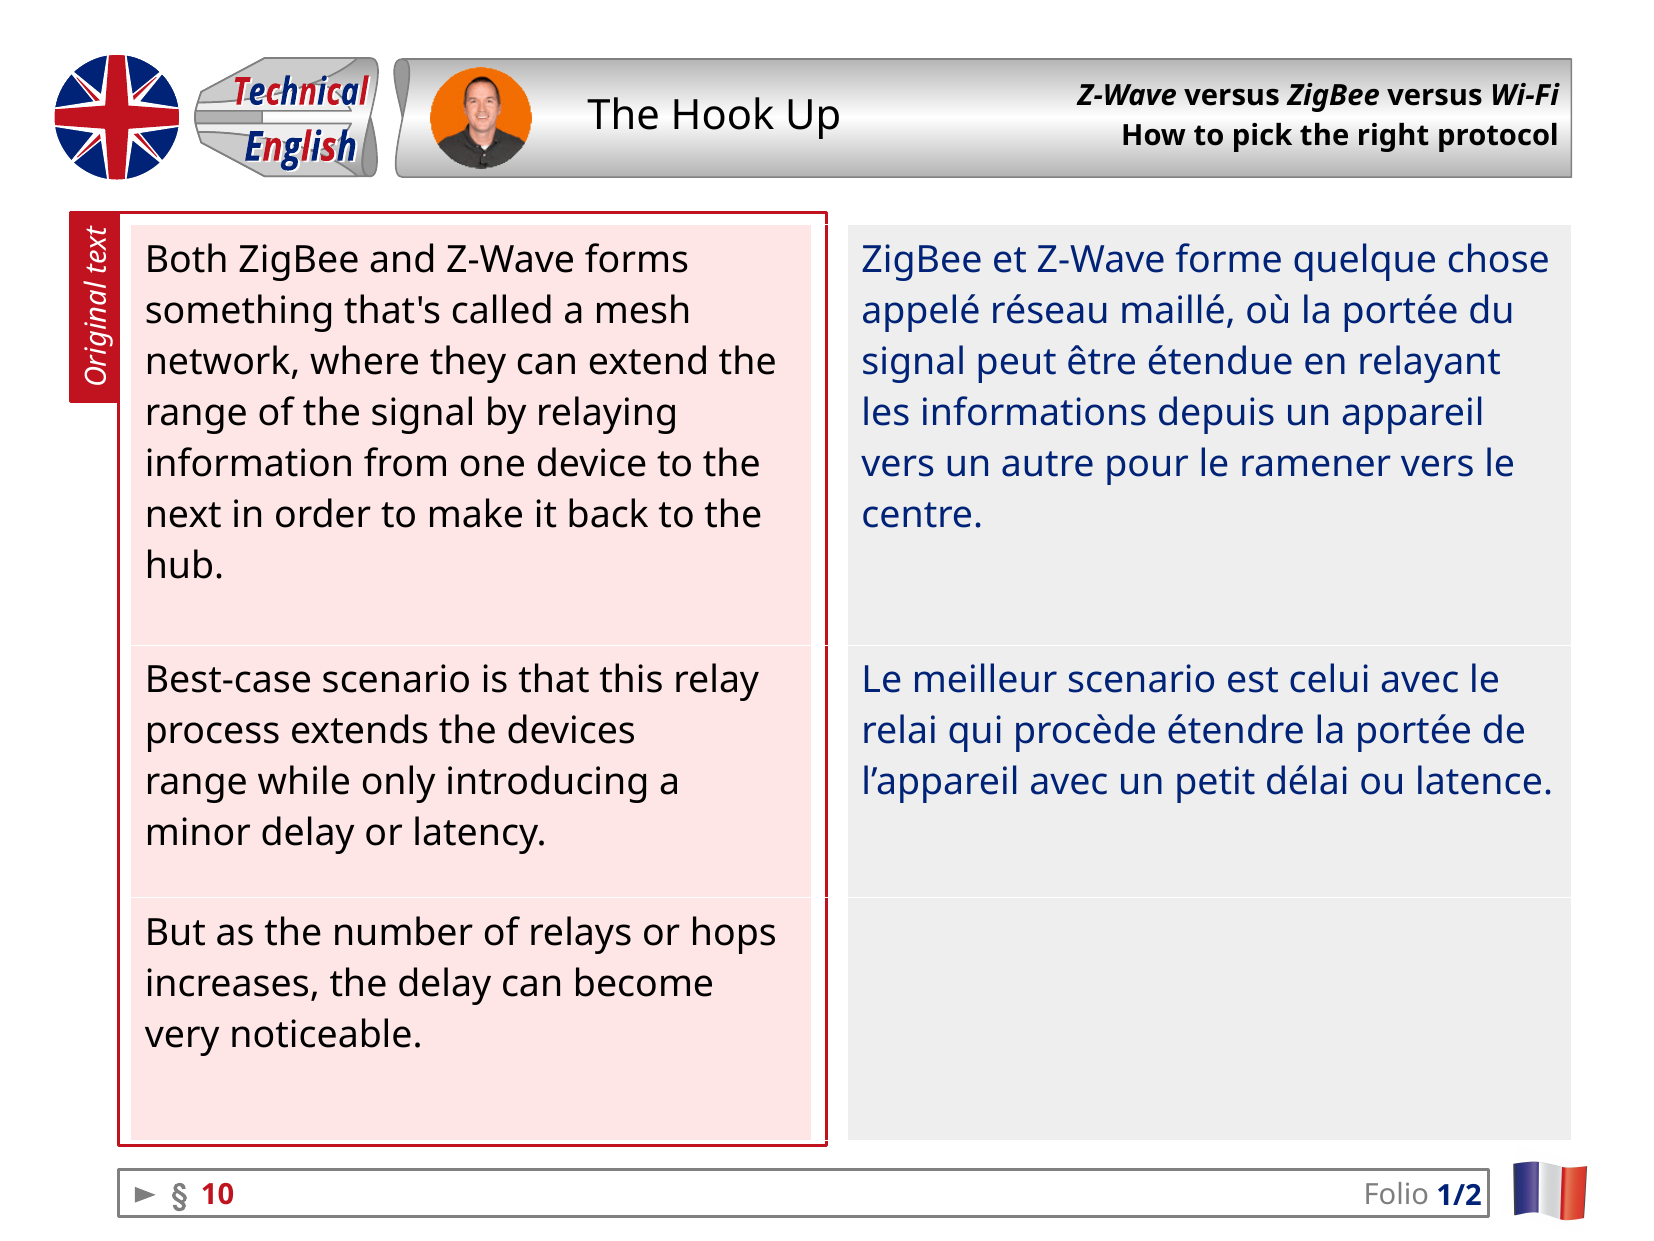

#
| Both ZigBee and Z-Wave forms something that's called a mesh network, where they can extend the range of the signal by relaying information from one device to the next in order to make it back to the hub. | | ZigBee et Z-Wave forme quelque chose appelé réseau maillé, où la portée du signal peut être étendue en relayant les informations depuis un appareil vers un autre pour le ramener vers le centre. |
| --- | --- | --- |
| Best-case scenario is that this relay process extends the devices range while only introducing a minor delay or latency. | | Le meilleur scenario est celui avec le relai qui procède étendre la portée de l’appareil avec un petit délai ou latence. |
| But as the number of relays or hops increases, the delay can become very noticeable. | | |
10
1/2